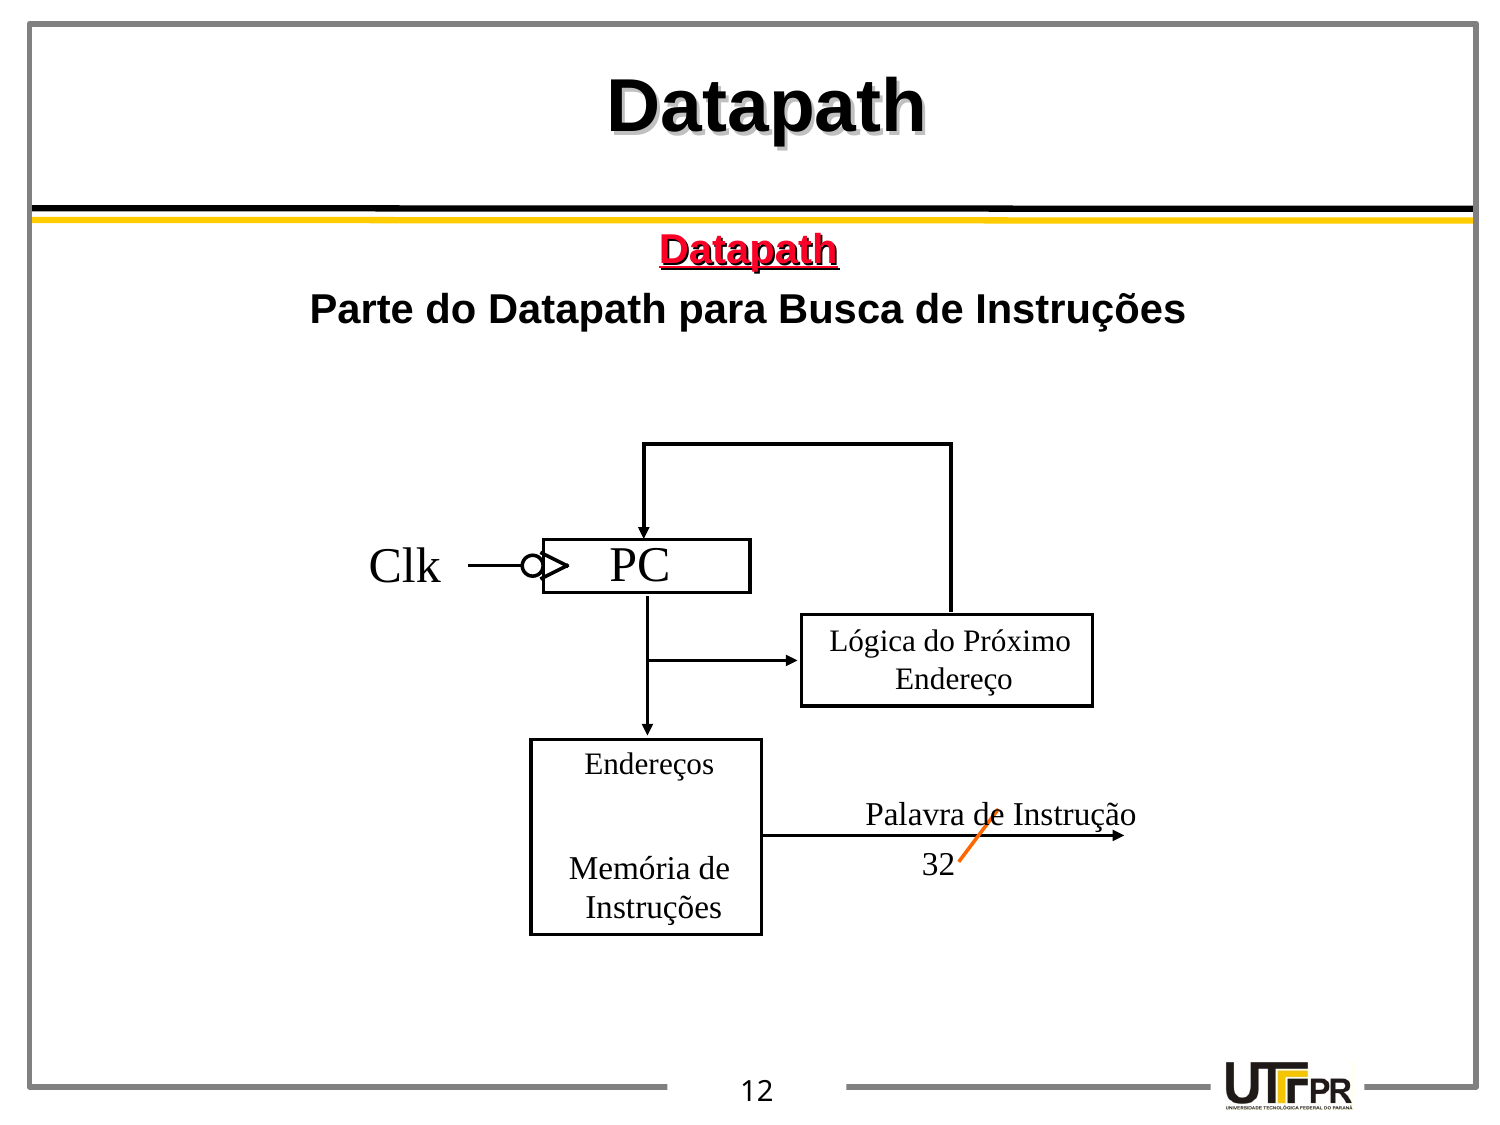

Datapath
# Datapath
Parte do Datapath para Busca de Instruções
PC
Clk
Lógica do Próximo
 Endereço
Endereços
Palavra de Instrução
32
Memória de
 Instruções